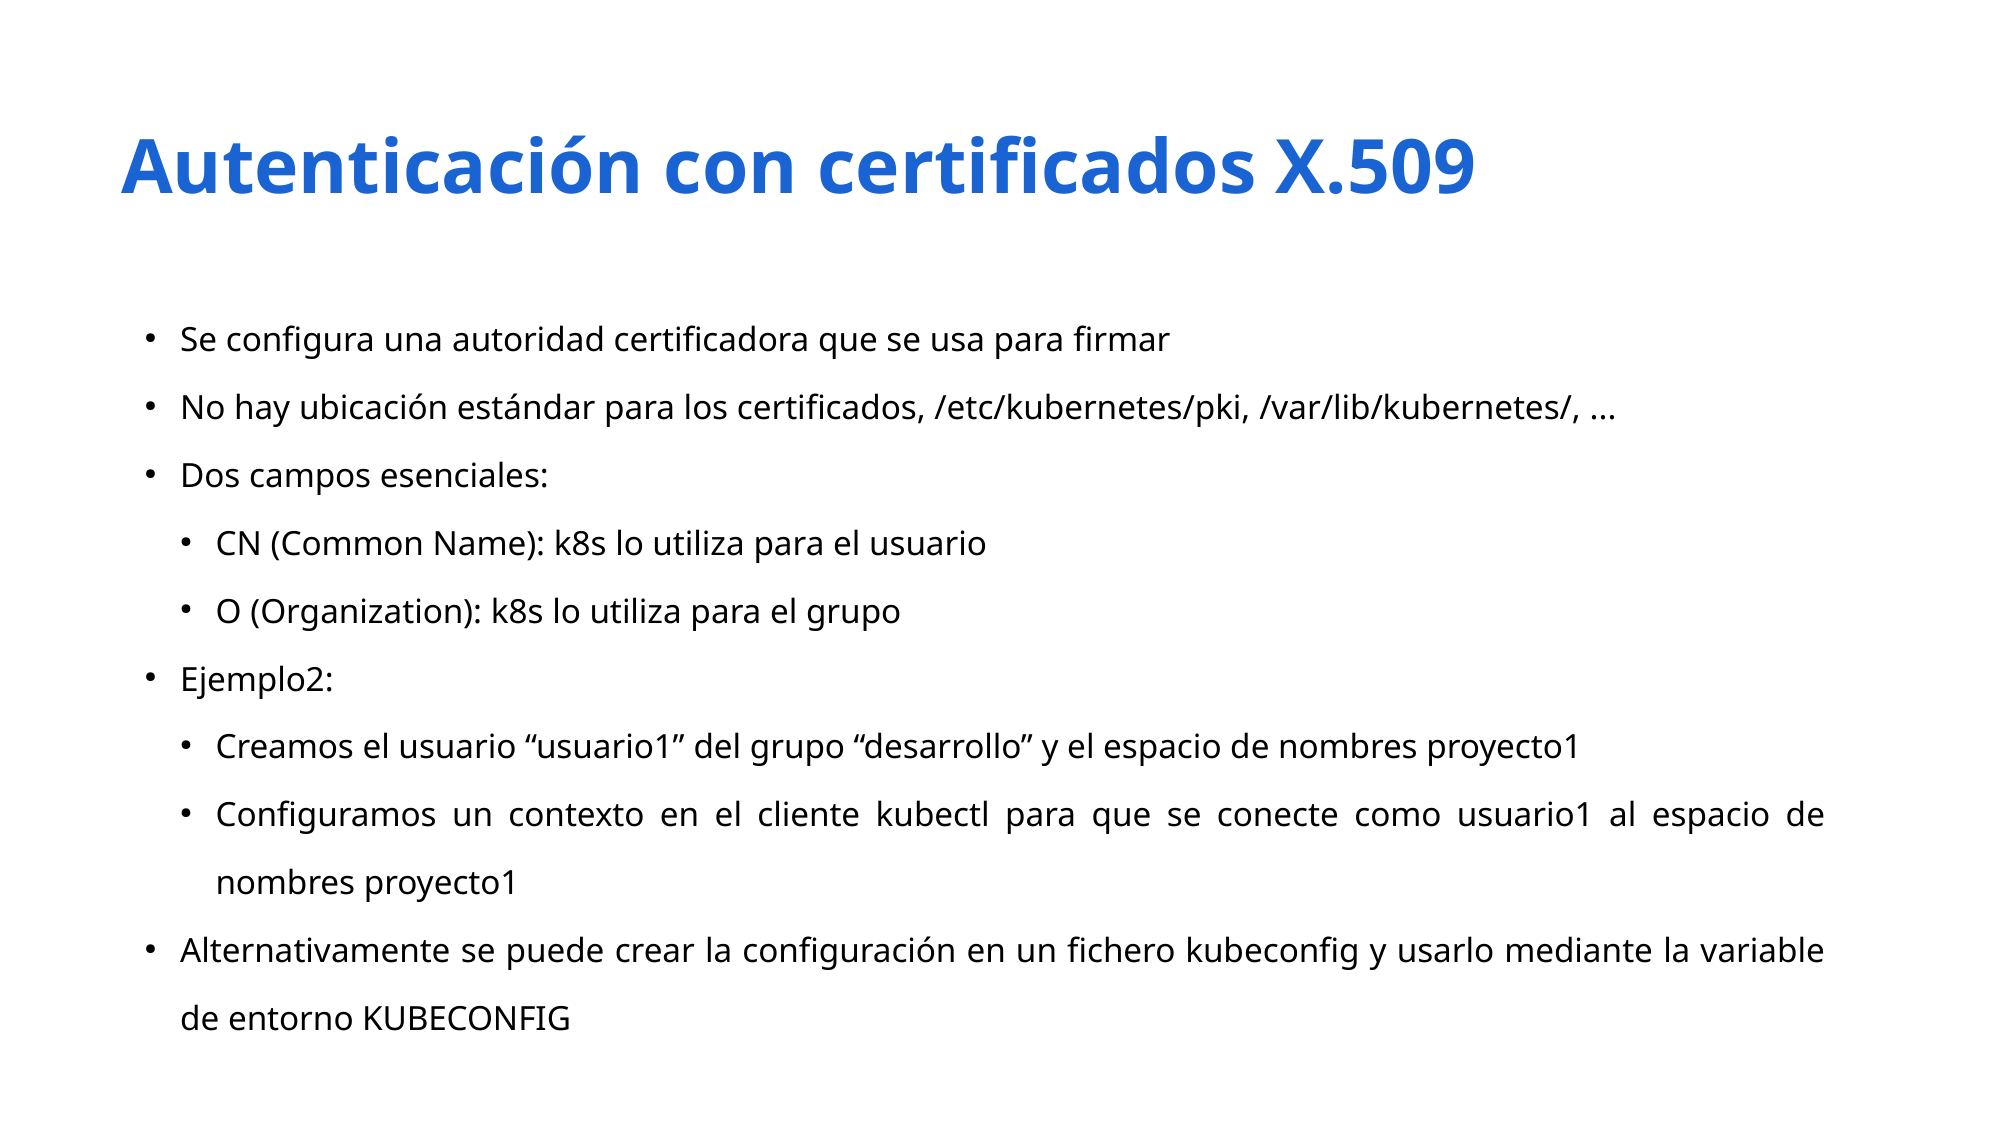

Autenticación con certificados X.509
Se configura una autoridad certificadora que se usa para firmar
No hay ubicación estándar para los certificados, /etc/kubernetes/pki, /var/lib/kubernetes/, ...
Dos campos esenciales:
CN (Common Name): k8s lo utiliza para el usuario
O (Organization): k8s lo utiliza para el grupo
Ejemplo2:
Creamos el usuario “usuario1” del grupo “desarrollo” y el espacio de nombres proyecto1
Configuramos un contexto en el cliente kubectl para que se conecte como usuario1 al espacio de nombres proyecto1
Alternativamente se puede crear la configuración en un fichero kubeconfig y usarlo mediante la variable de entorno KUBECONFIG